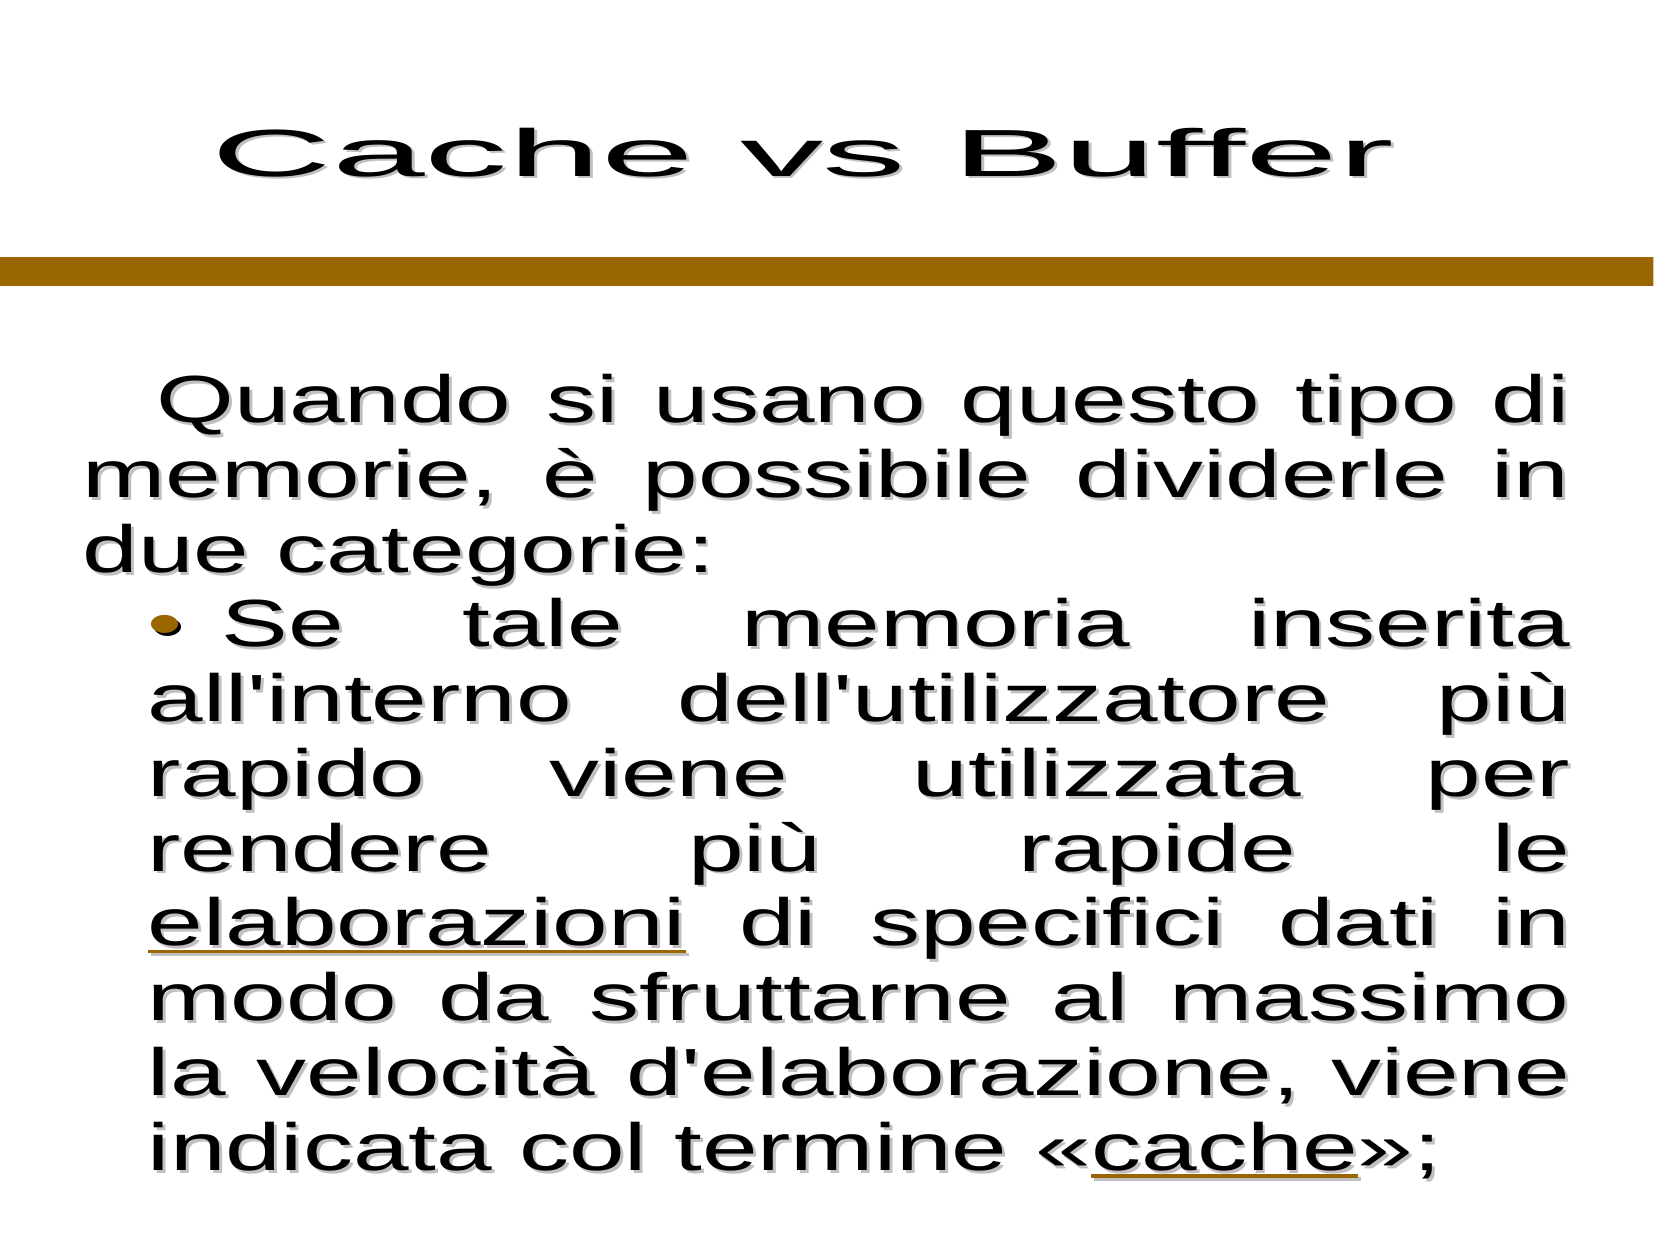

# Cache vs Buffer
	Quando si usano questo tipo di memorie, è possibile dividerle in due categorie:
•	Se tale memoria inserita all'interno dell'utilizzatore più rapido viene utilizzata per rendere più rapide le elaborazioni di specifici dati in modo da sfruttarne al massimo la velocità d'elaborazione, viene indicata col termine «cache»;